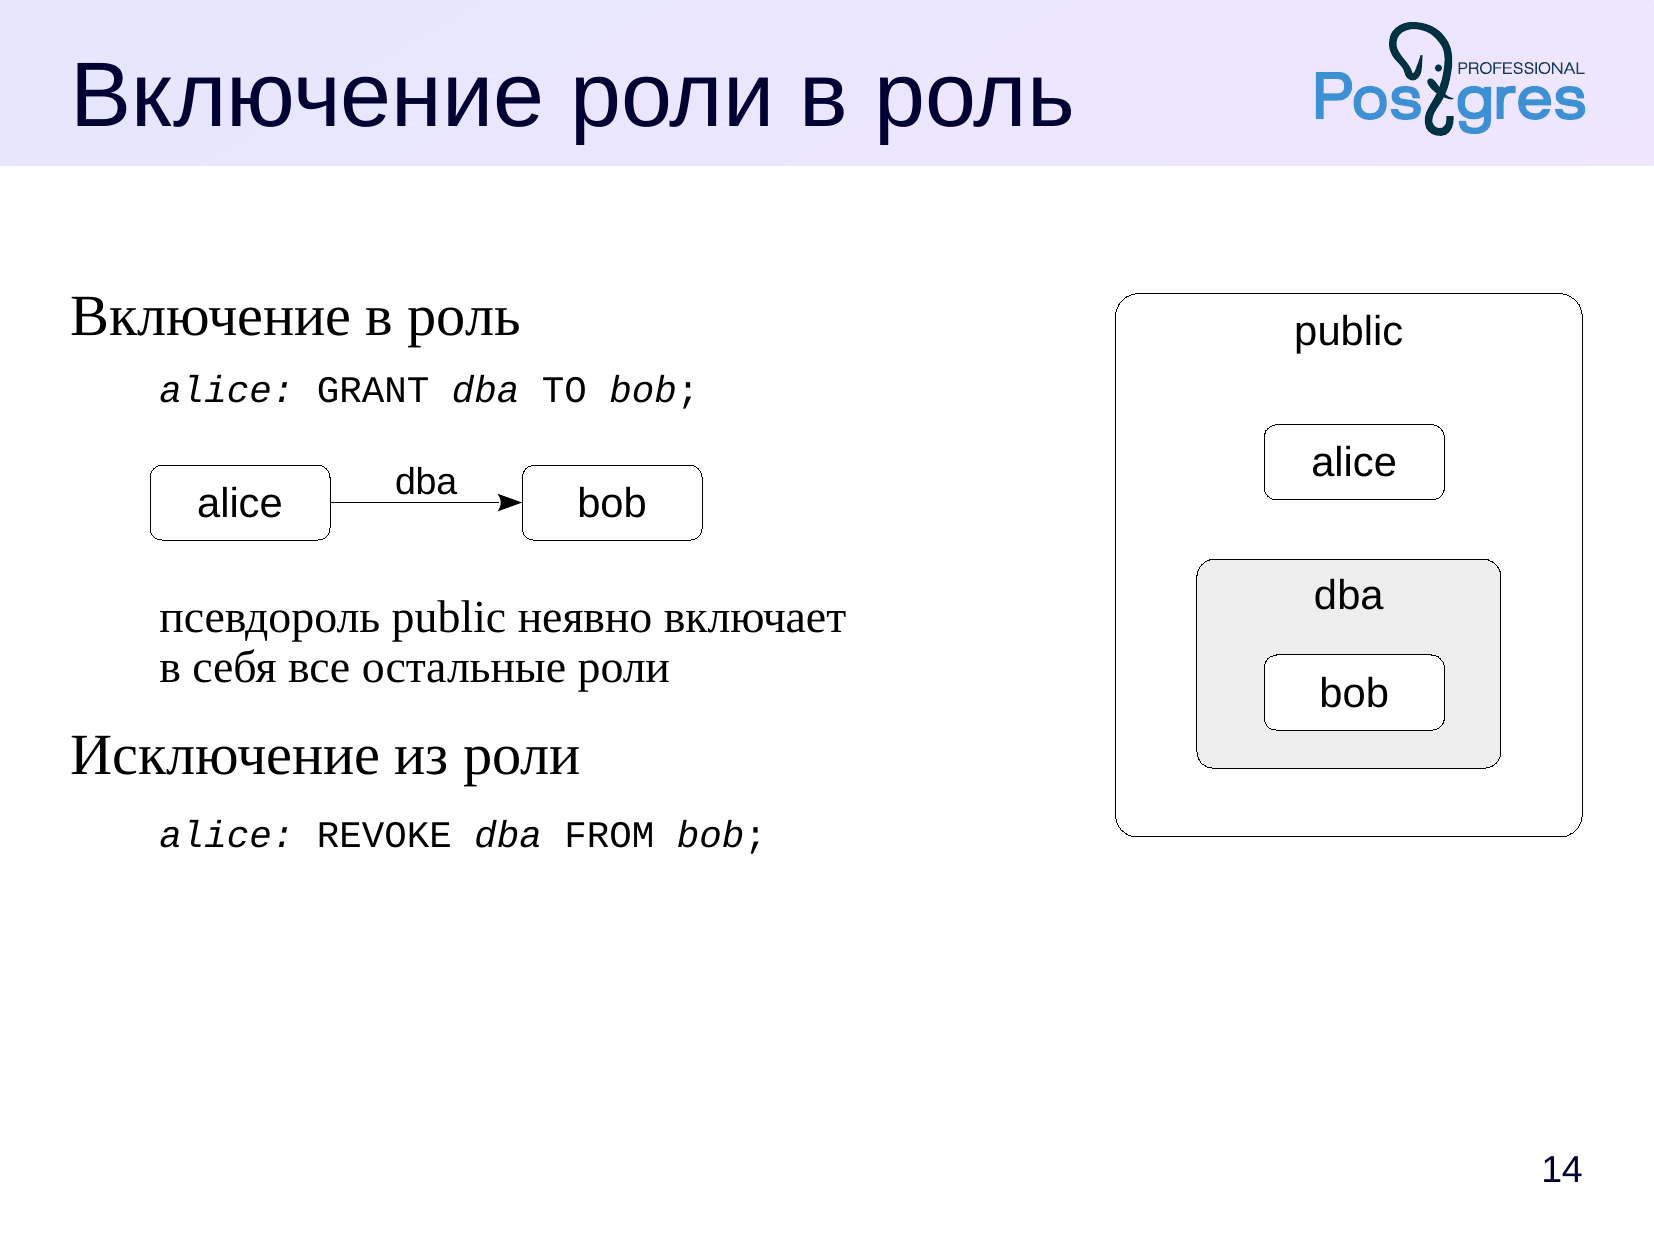

# Включение роли в роль
Включение в роль
alice: GRANT dba TO bob;
псевдороль public неявно включает
в себя все остальные роли
Исключение из роли
alice: REVOKE dba FROM bob;
public
alice
dba
bob
alice
bob